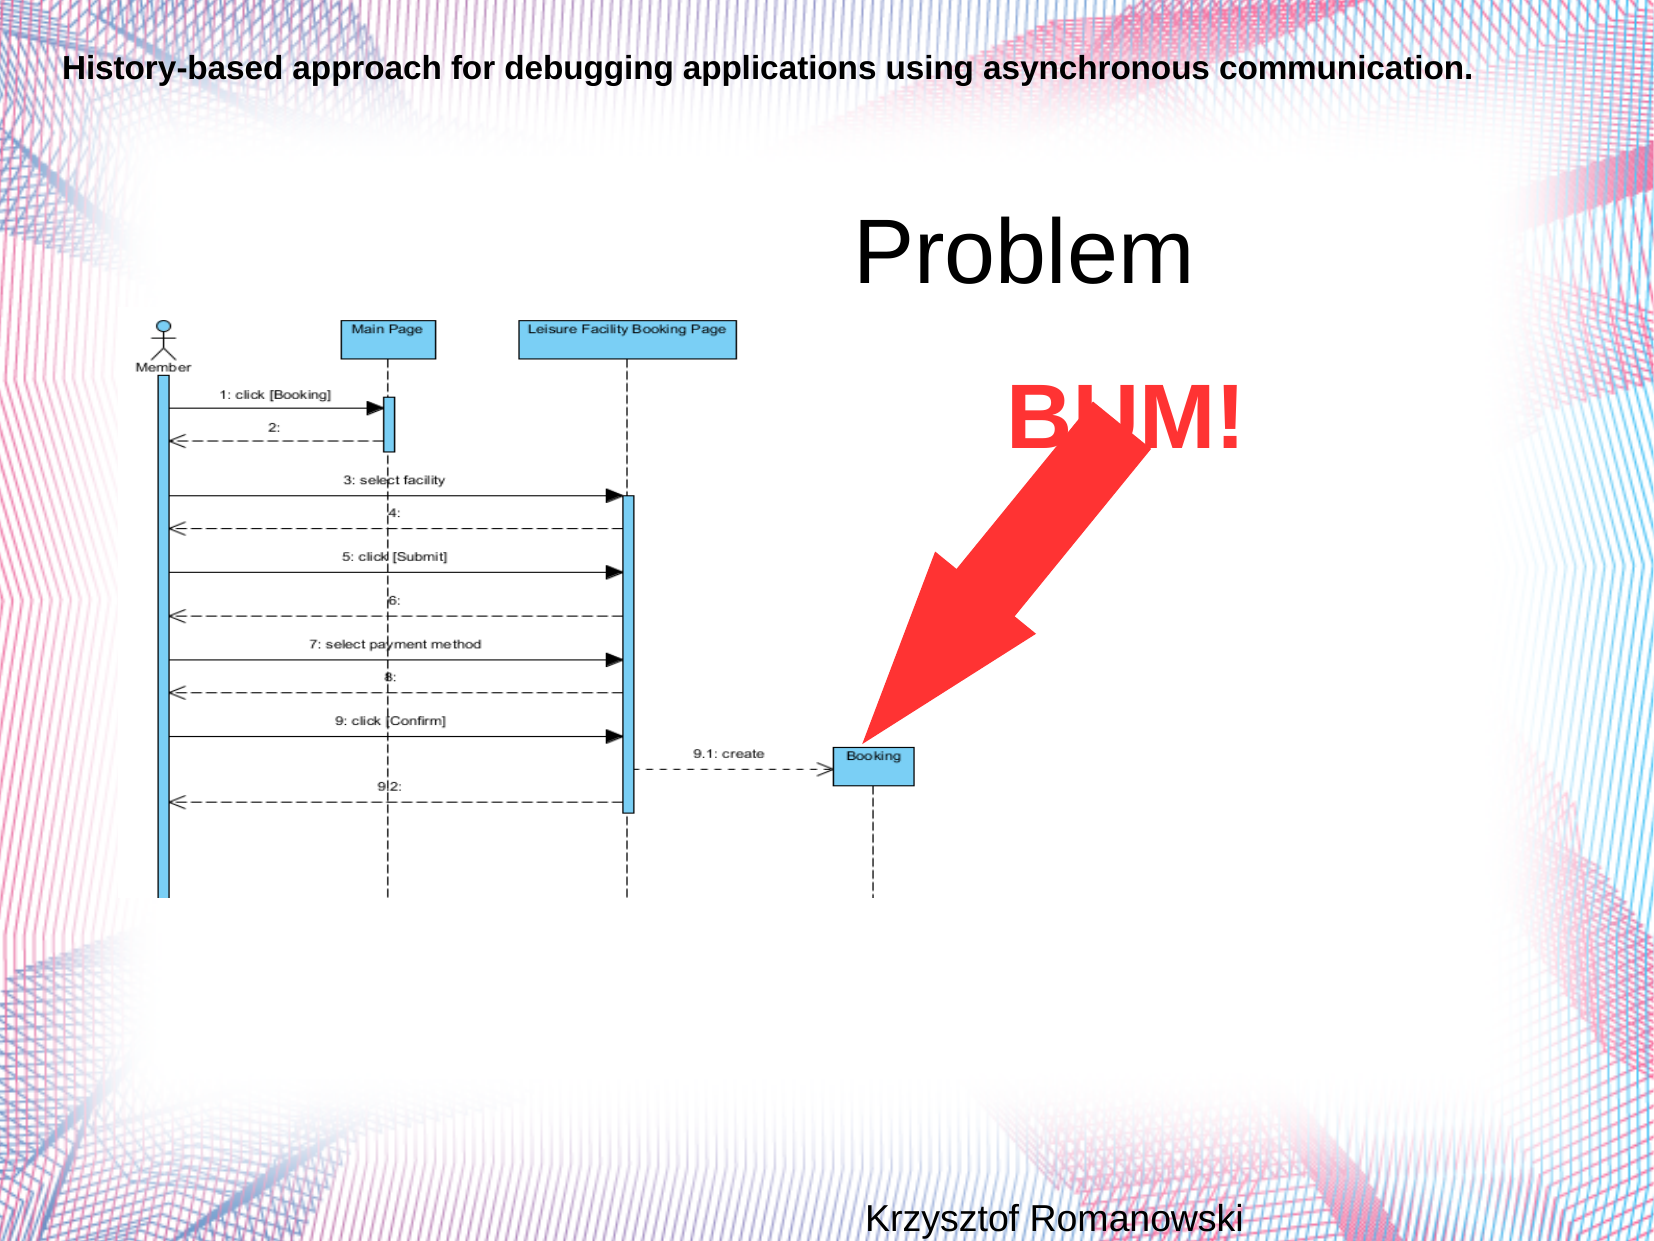

History-based approach for debugging applications using asynchronous communication.
Problem
BUM!
BUM!
Krzysztof Romanowski